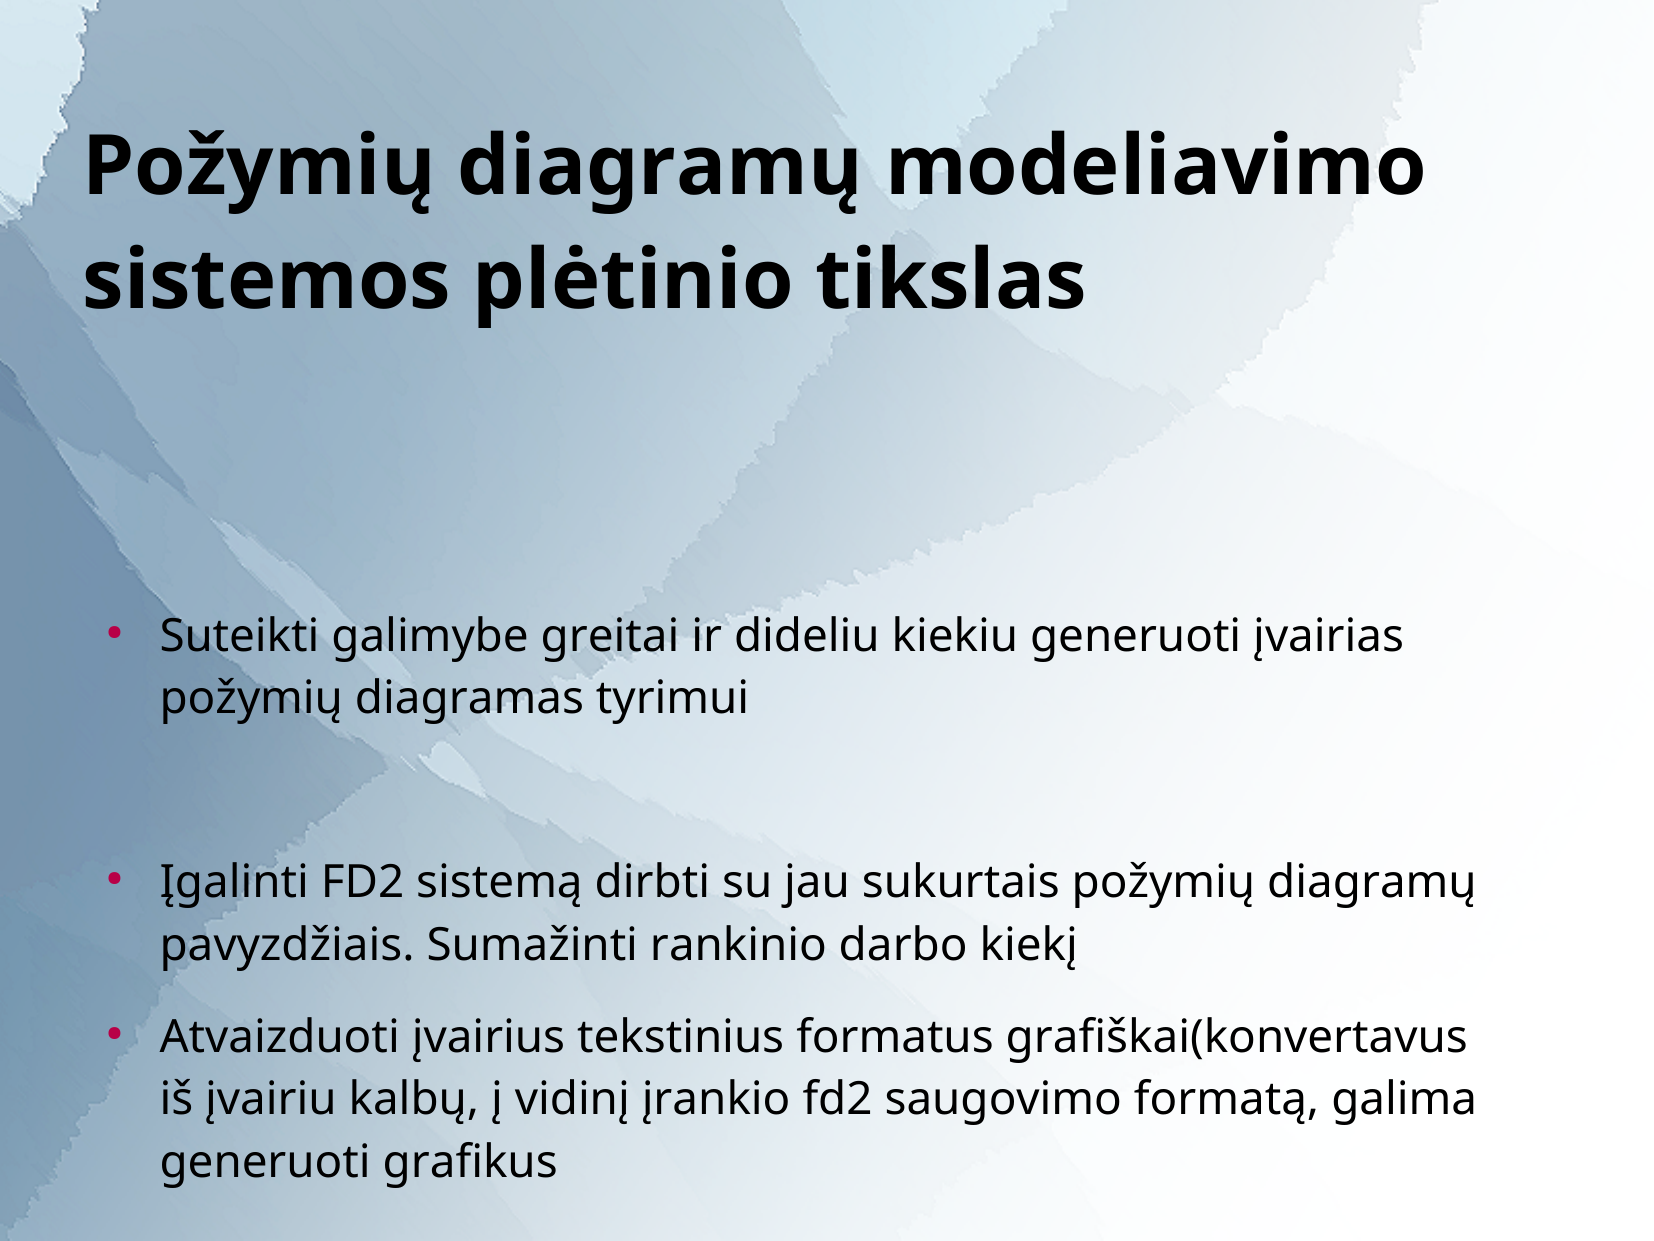

# Požymių diagramų modeliavimo sistemos plėtinio tikslas
Suteikti galimybe greitai ir dideliu kiekiu generuoti įvairias požymių diagramas tyrimui
Įgalinti FD2 sistemą dirbti su jau sukurtais požymių diagramų pavyzdžiais. Sumažinti rankinio darbo kiekį
Atvaizduoti įvairius tekstinius formatus grafiškai(konvertavus iš įvairiu kalbų, į vidinį įrankio fd2 saugovimo formatą, galima generuoti grafikus